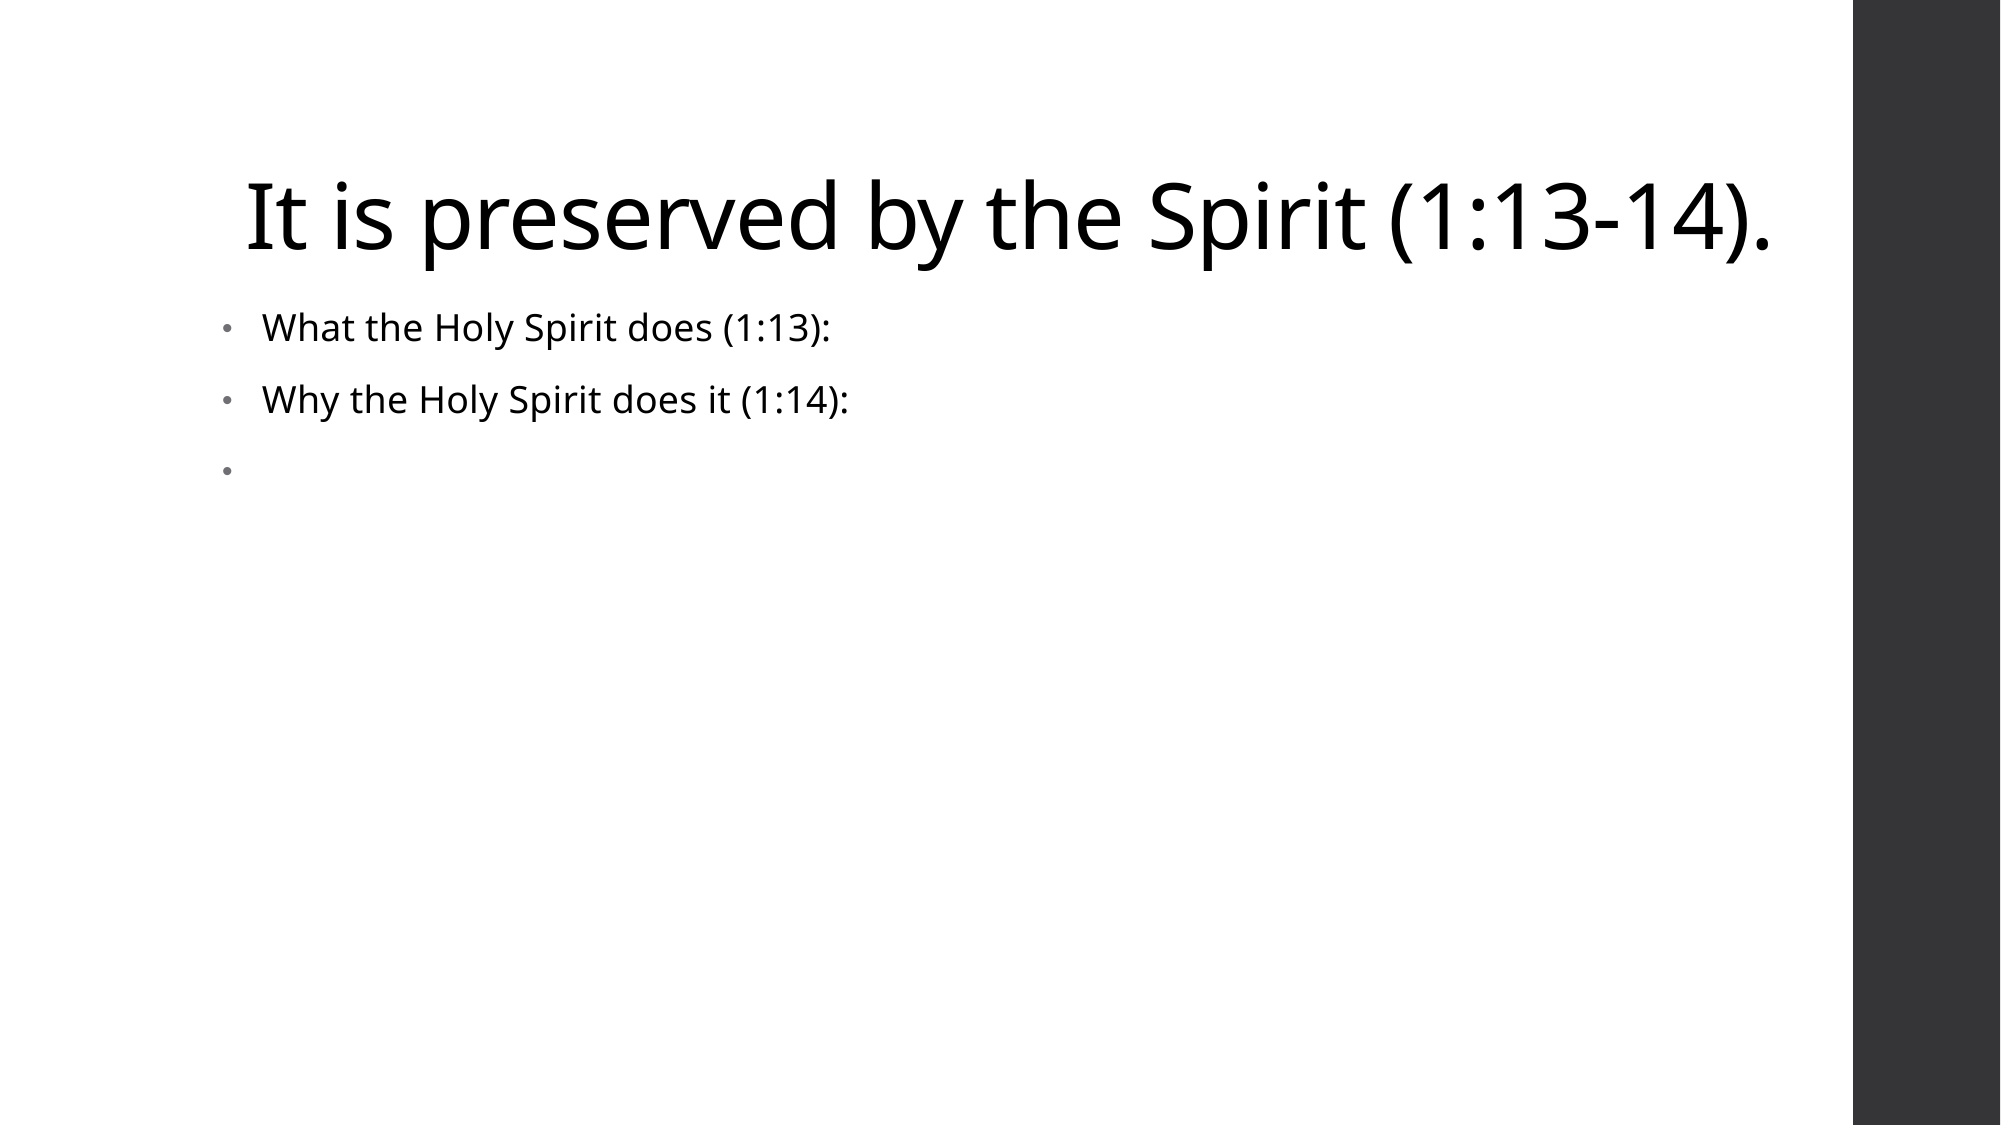

# It is preserved by the Spirit (1:13-14).
 What the Holy Spirit does (1:13):
 Why the Holy Spirit does it (1:14):